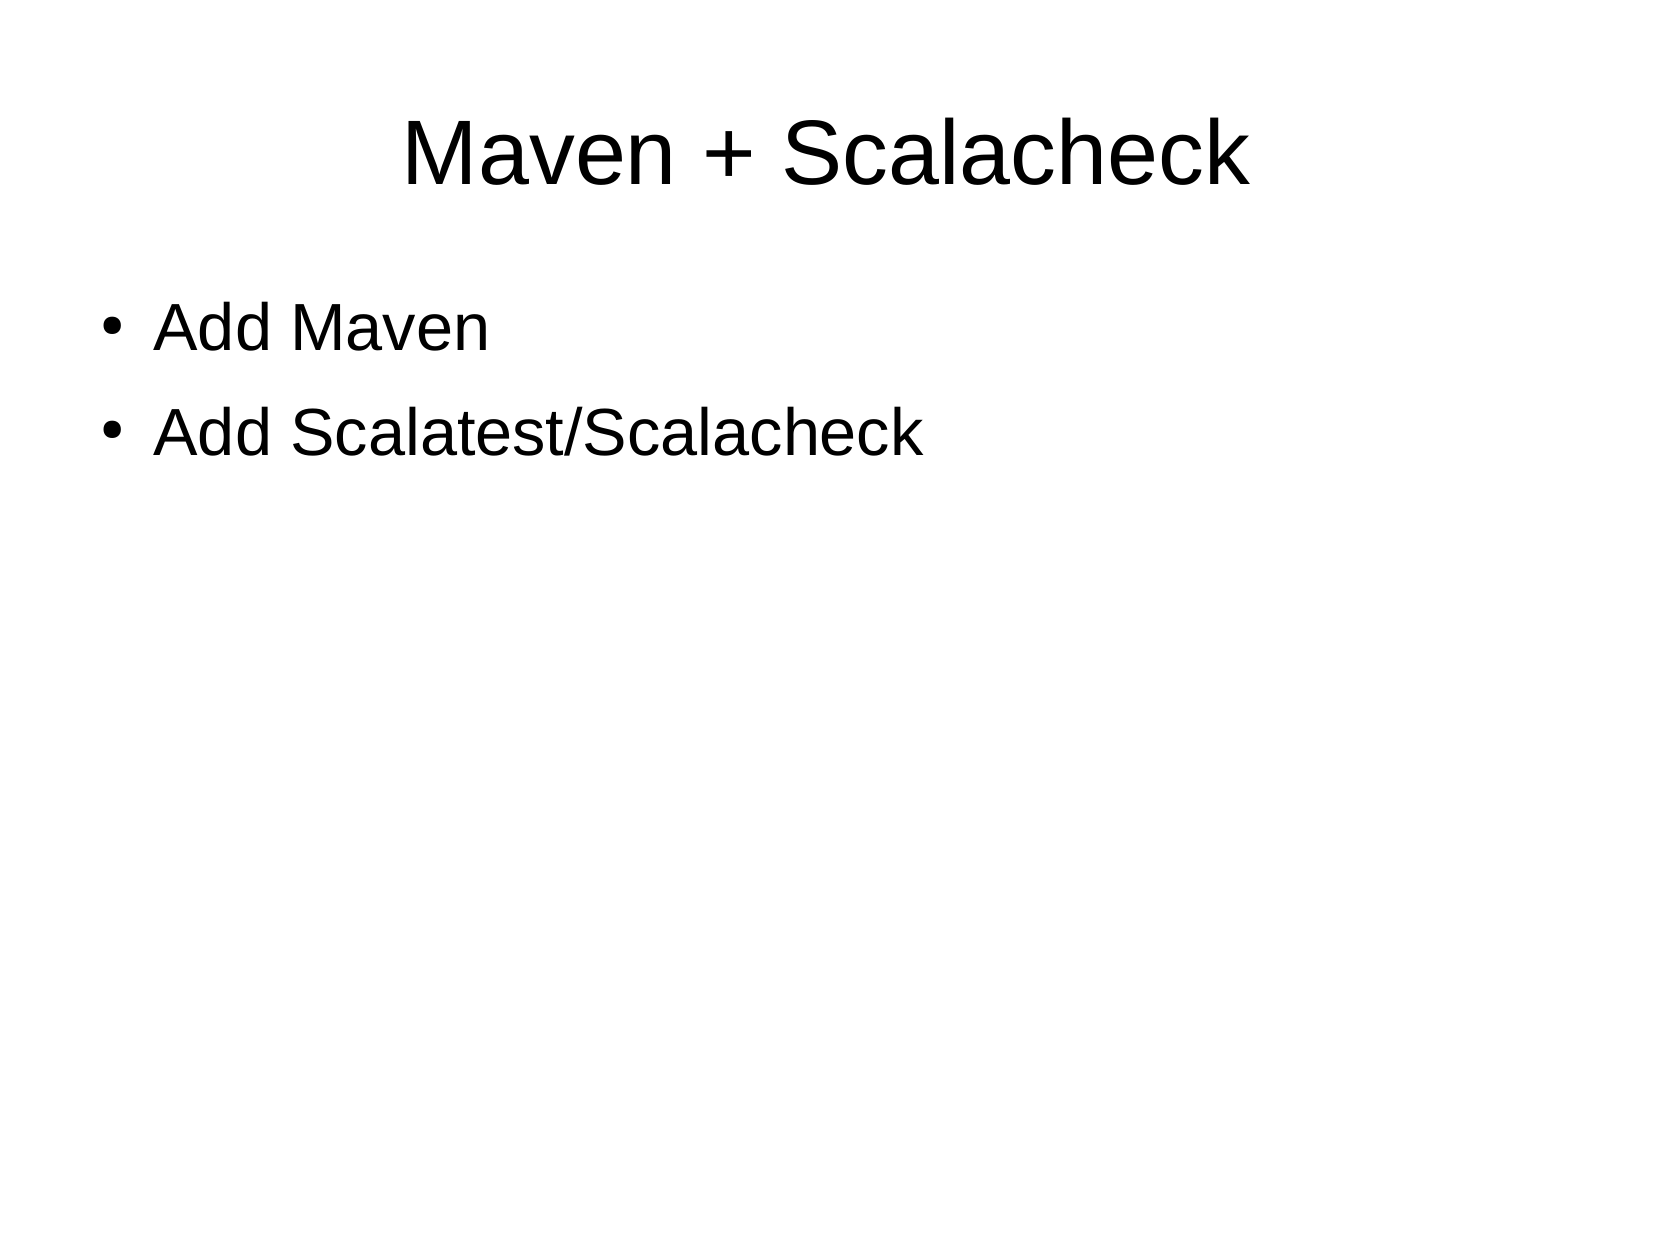

# Maven + Scalacheck
Add Maven
Add Scalatest/Scalacheck